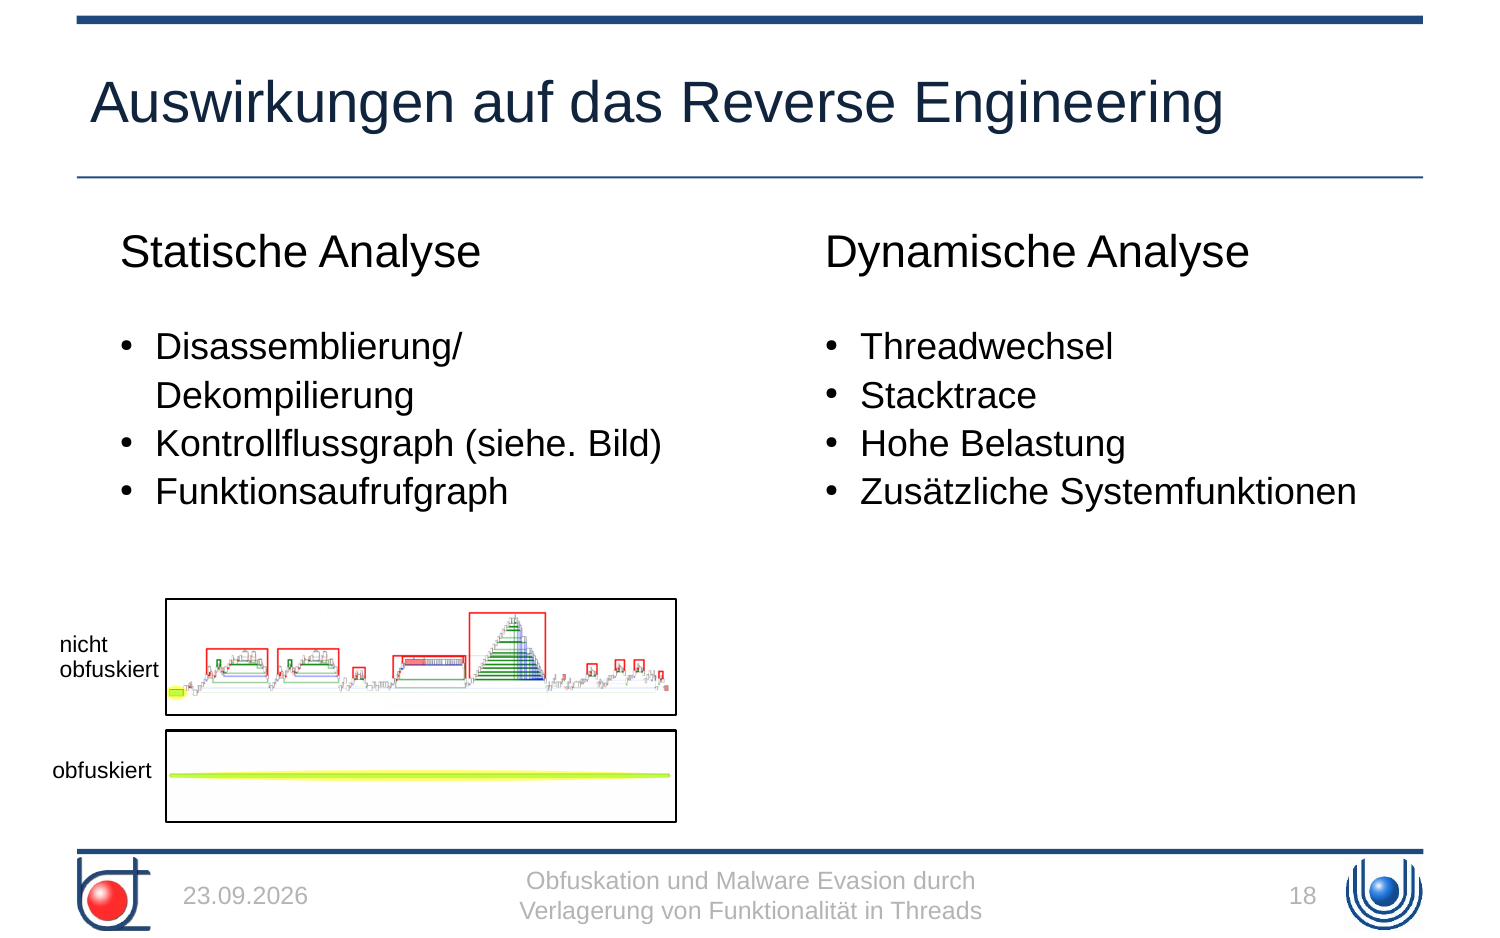

# Auswirkungen auf das Reverse Engineering
Statische Analyse
Disassemblierung/
Dekompilierung
Kontrollflussgraph (siehe. Bild)
Funktionsaufrufgraph
Dynamische Analyse
Threadwechsel
Stacktrace
Hohe Belastung
Zusätzliche Systemfunktionen
nicht
obfuskiert
obfuskiert
Obfuskation und Malware Evasion durch Verlagerung von Funktionalität in Threads